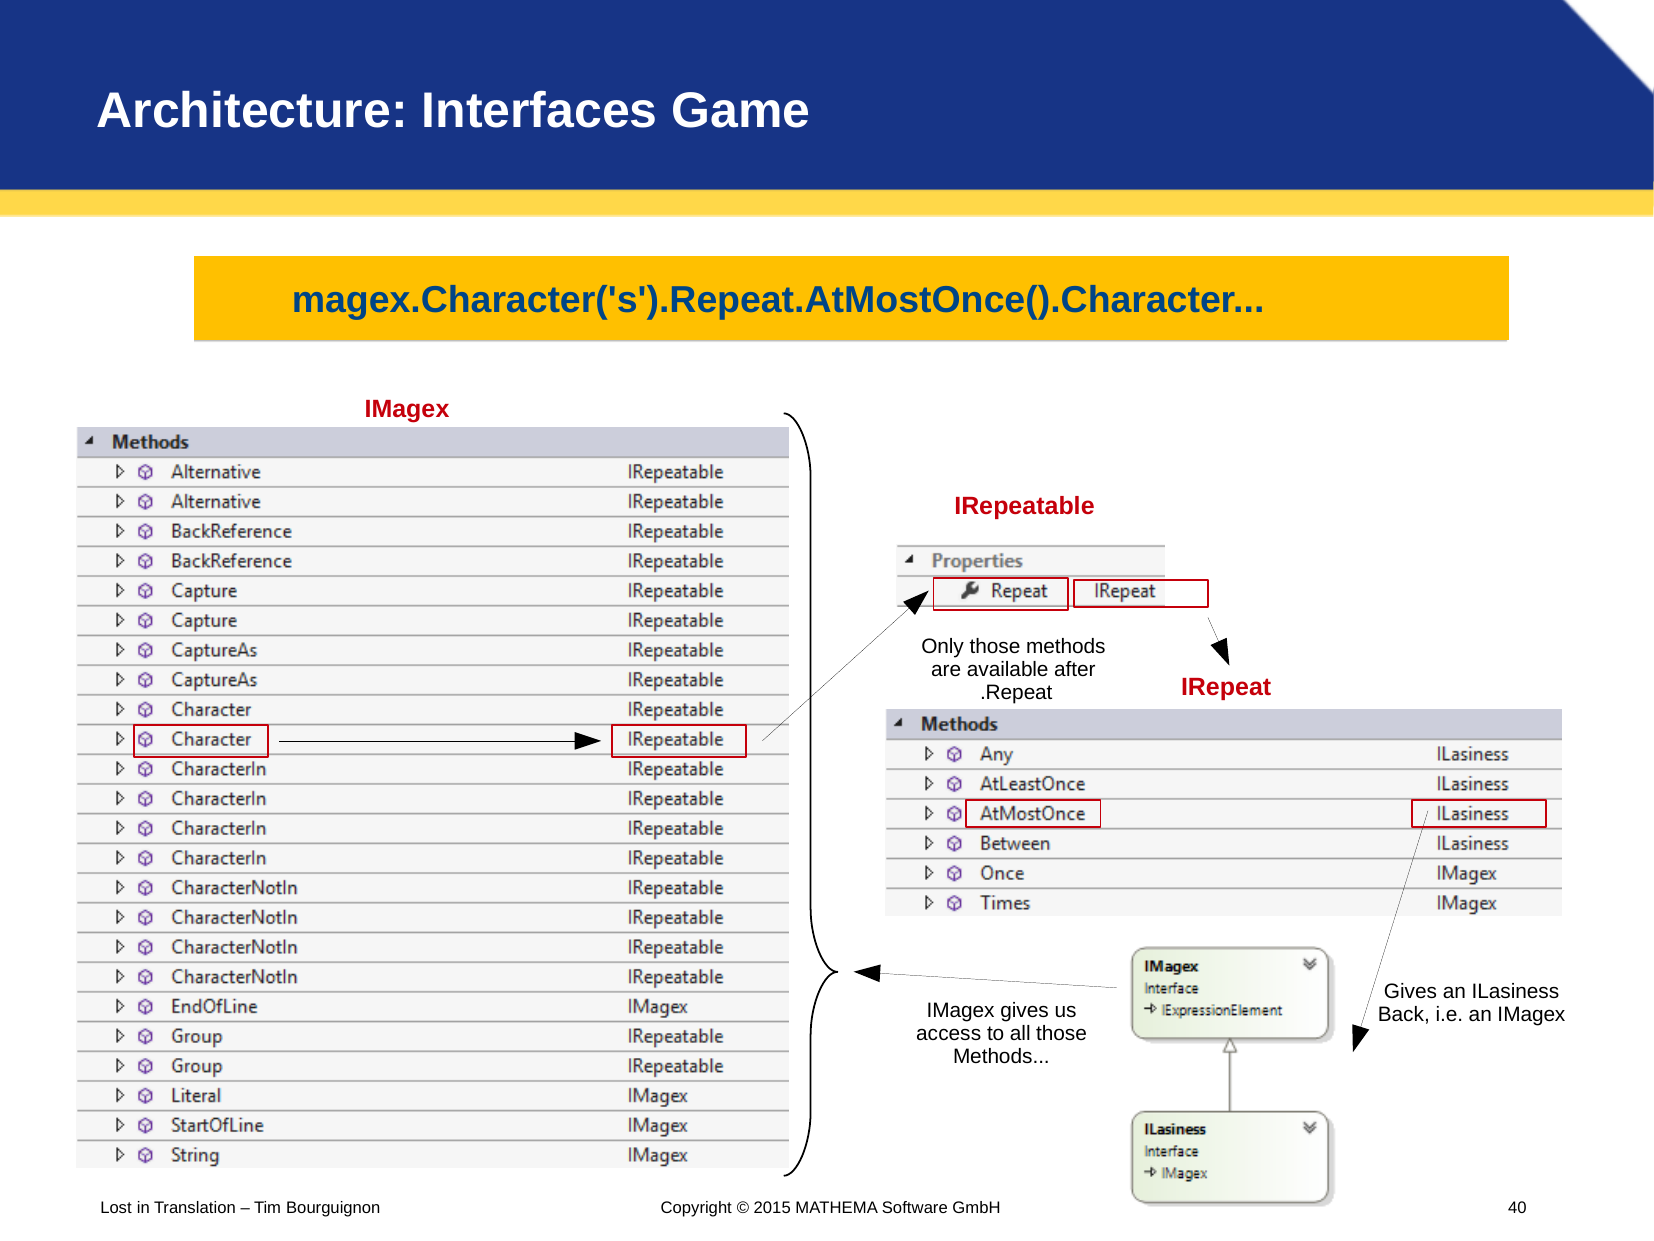

# Architecture: Interfaces Game
magex.Character('s').Repeat.AtMostOnce().Character...
IMagex
IRepeatable
Only those methods
are available after
.Repeat
IRepeat
Gives an ILasiness
Back, i.e. an IMagex
IMagex gives us
access to all those
Methods...